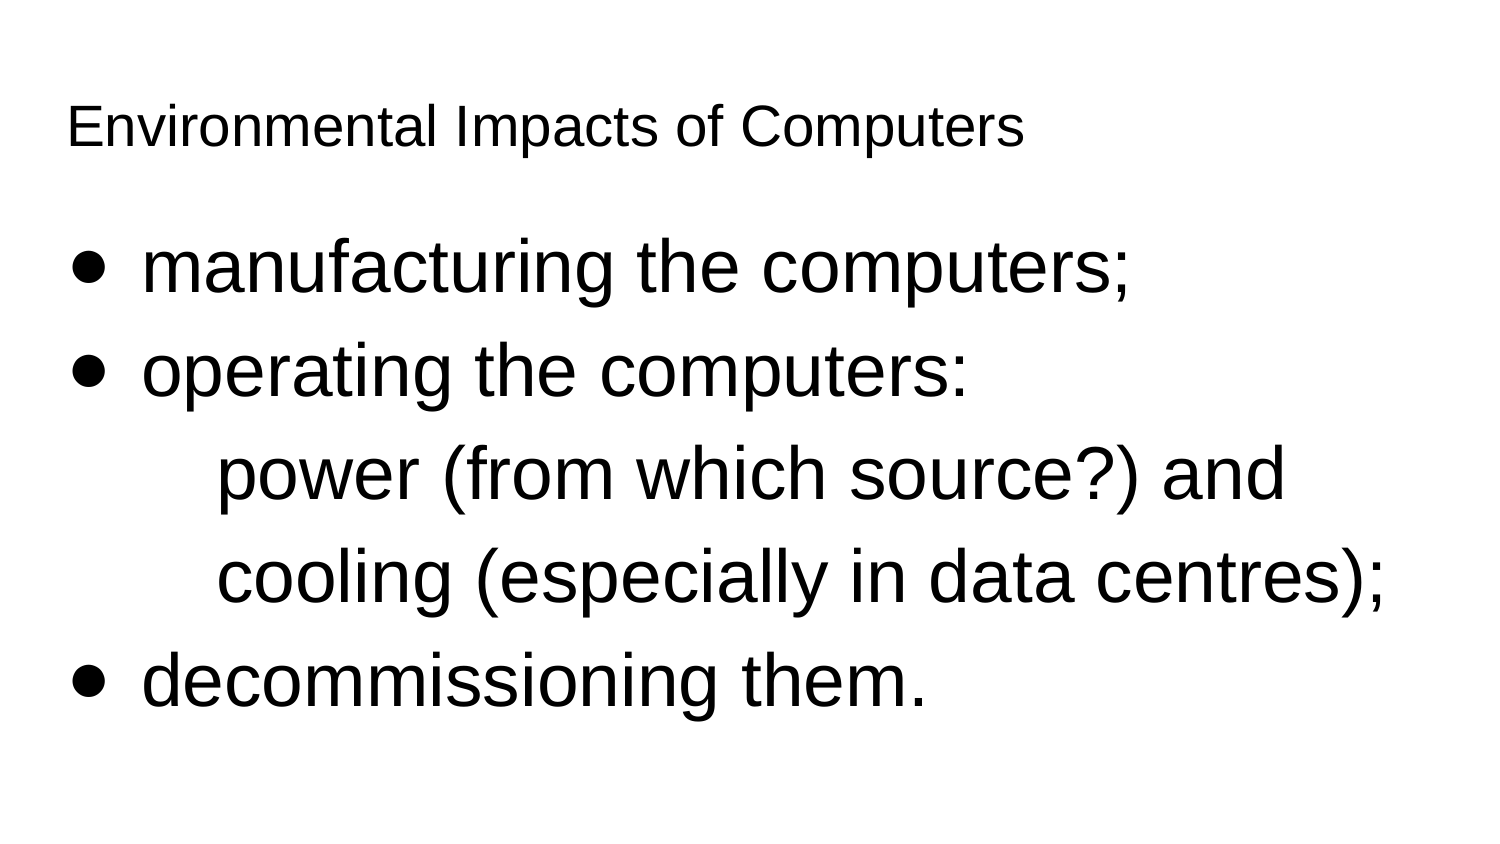

# Environmental Impacts of Computers
manufacturing the computers;
operating the computers:
	power (from which source?) and
	cooling (especially in data centres);
decommissioning them.